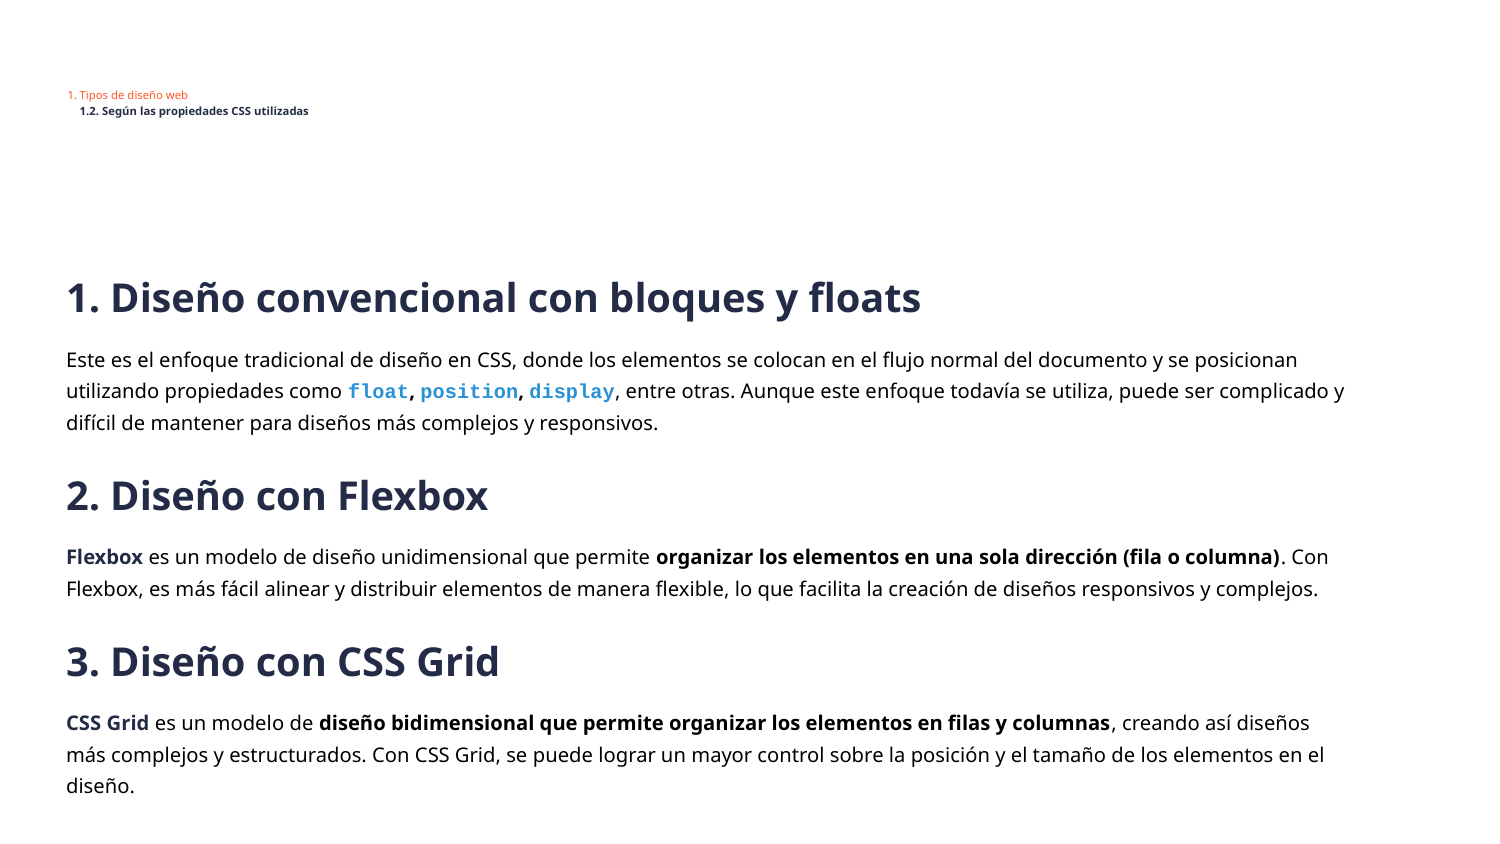

# Tipos de diseño web 1.2. Según las propiedades CSS utilizadas
1. Diseño convencional con bloques y floats
Este es el enfoque tradicional de diseño en CSS, donde los elementos se colocan en el flujo normal del documento y se posicionan utilizando propiedades como float, position, display, entre otras. Aunque este enfoque todavía se utiliza, puede ser complicado y difícil de mantener para diseños más complejos y responsivos.
2. Diseño con Flexbox
Flexbox es un modelo de diseño unidimensional que permite organizar los elementos en una sola dirección (fila o columna). Con Flexbox, es más fácil alinear y distribuir elementos de manera flexible, lo que facilita la creación de diseños responsivos y complejos.
3. Diseño con CSS Grid
CSS Grid es un modelo de diseño bidimensional que permite organizar los elementos en filas y columnas, creando así diseños más complejos y estructurados. Con CSS Grid, se puede lograr un mayor control sobre la posición y el tamaño de los elementos en el diseño.